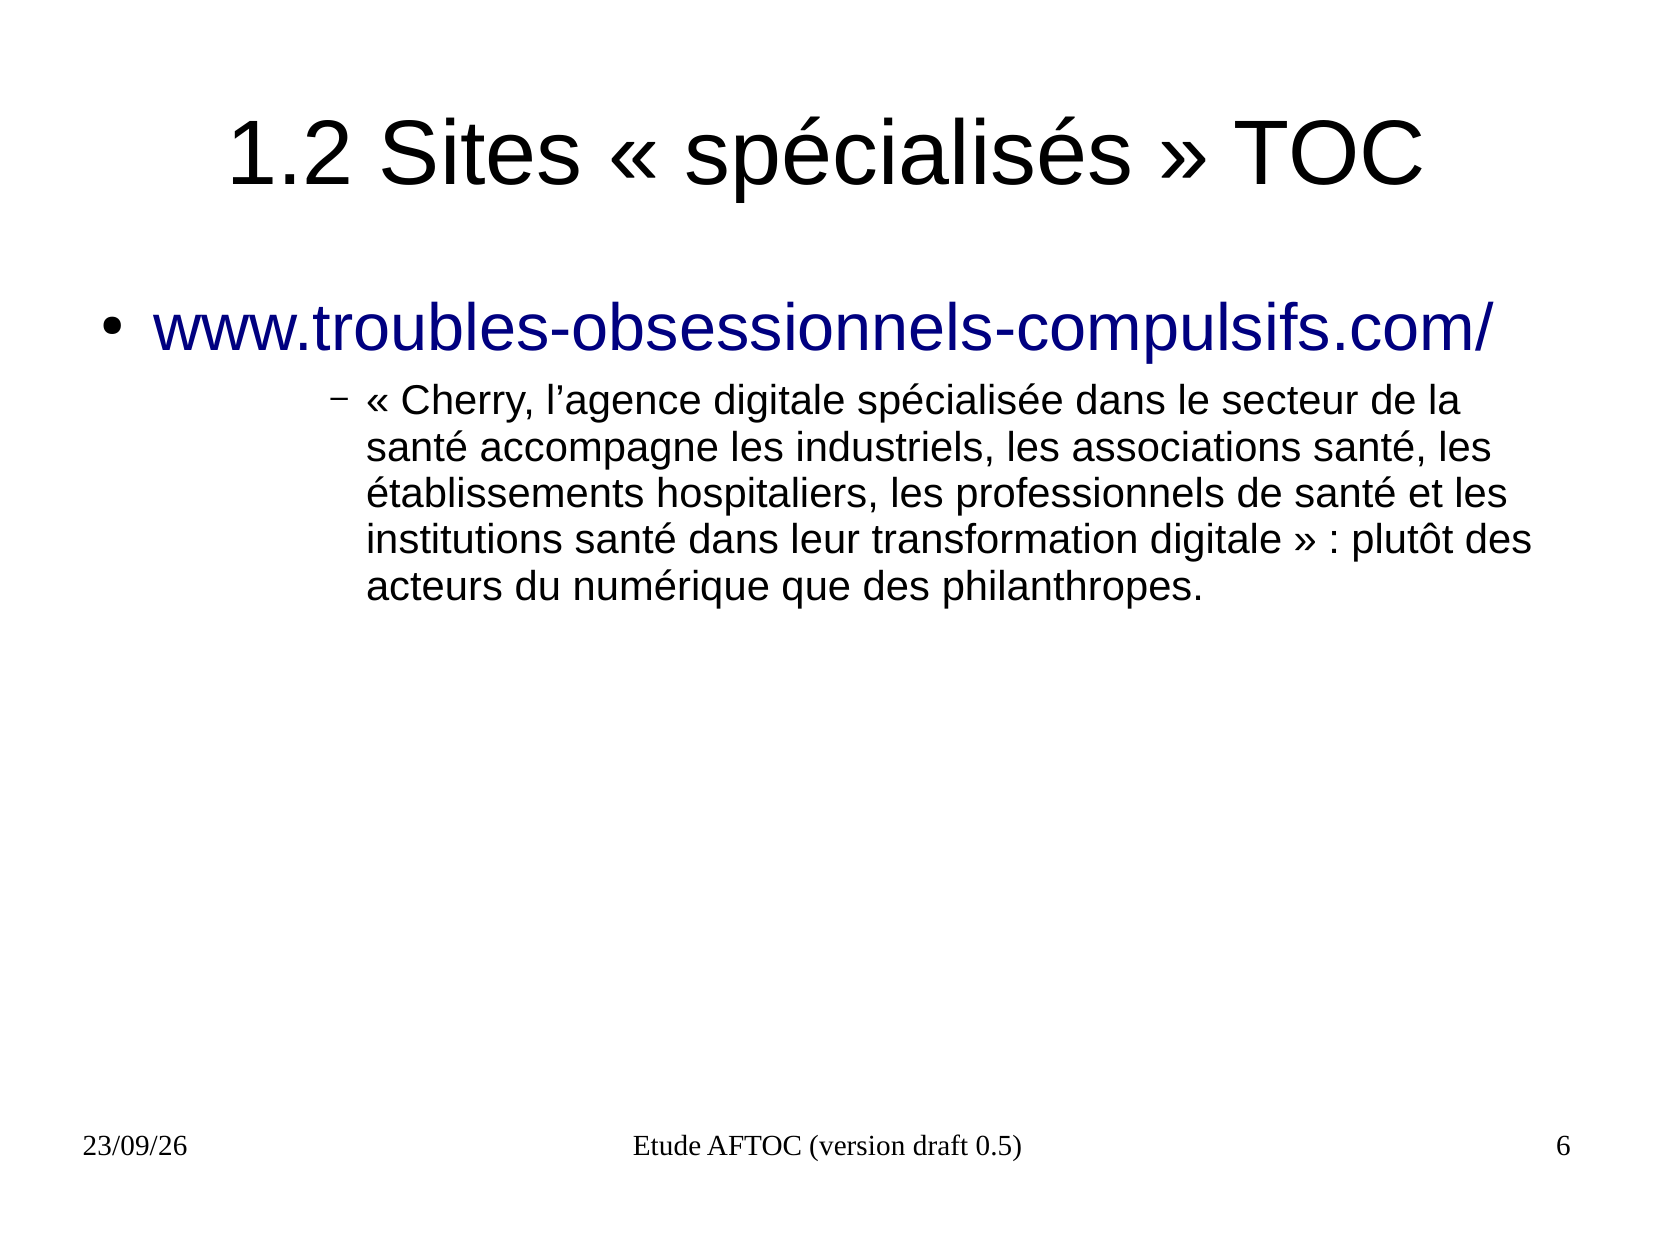

# 1.2 Sites « spécialisés » TOC
www.troubles-obsessionnels-compulsifs.com/
« Cherry, l’agence digitale spécialisée dans le secteur de la santé accompagne les industriels, les associations santé, les établissements hospitaliers, les professionnels de santé et les institutions santé dans leur transformation digitale » : plutôt des acteurs du numérique que des philanthropes.
Etude AFTOC (version draft 0.5)
6